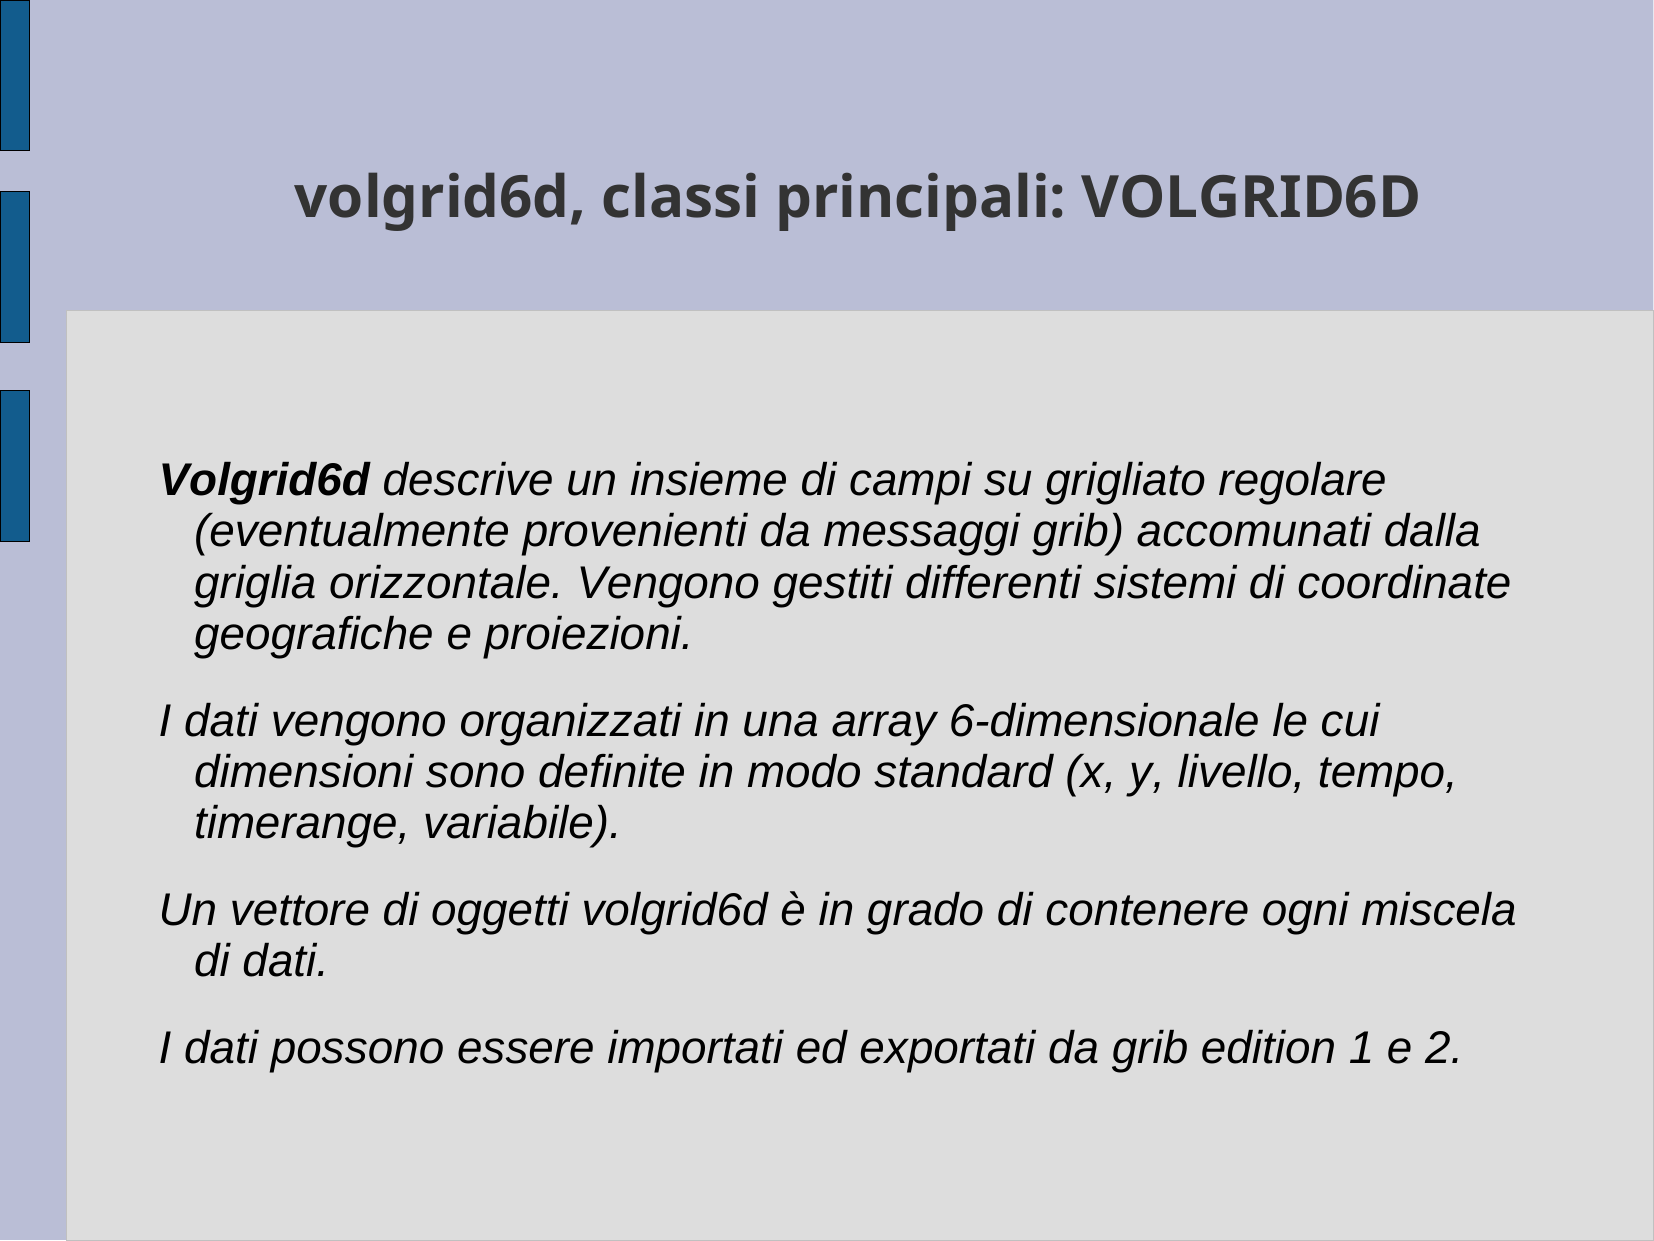

# volgrid6d, classi principali: VOLGRID6D
Volgrid6d descrive un insieme di campi su grigliato regolare (eventualmente provenienti da messaggi grib) accomunati dalla griglia orizzontale. Vengono gestiti differenti sistemi di coordinate geografiche e proiezioni.
I dati vengono organizzati in una array 6-dimensionale le cui dimensioni sono definite in modo standard (x, y, livello, tempo, timerange, variabile).
Un vettore di oggetti volgrid6d è in grado di contenere ogni miscela di dati.
I dati possono essere importati ed exportati da grib edition 1 e 2.